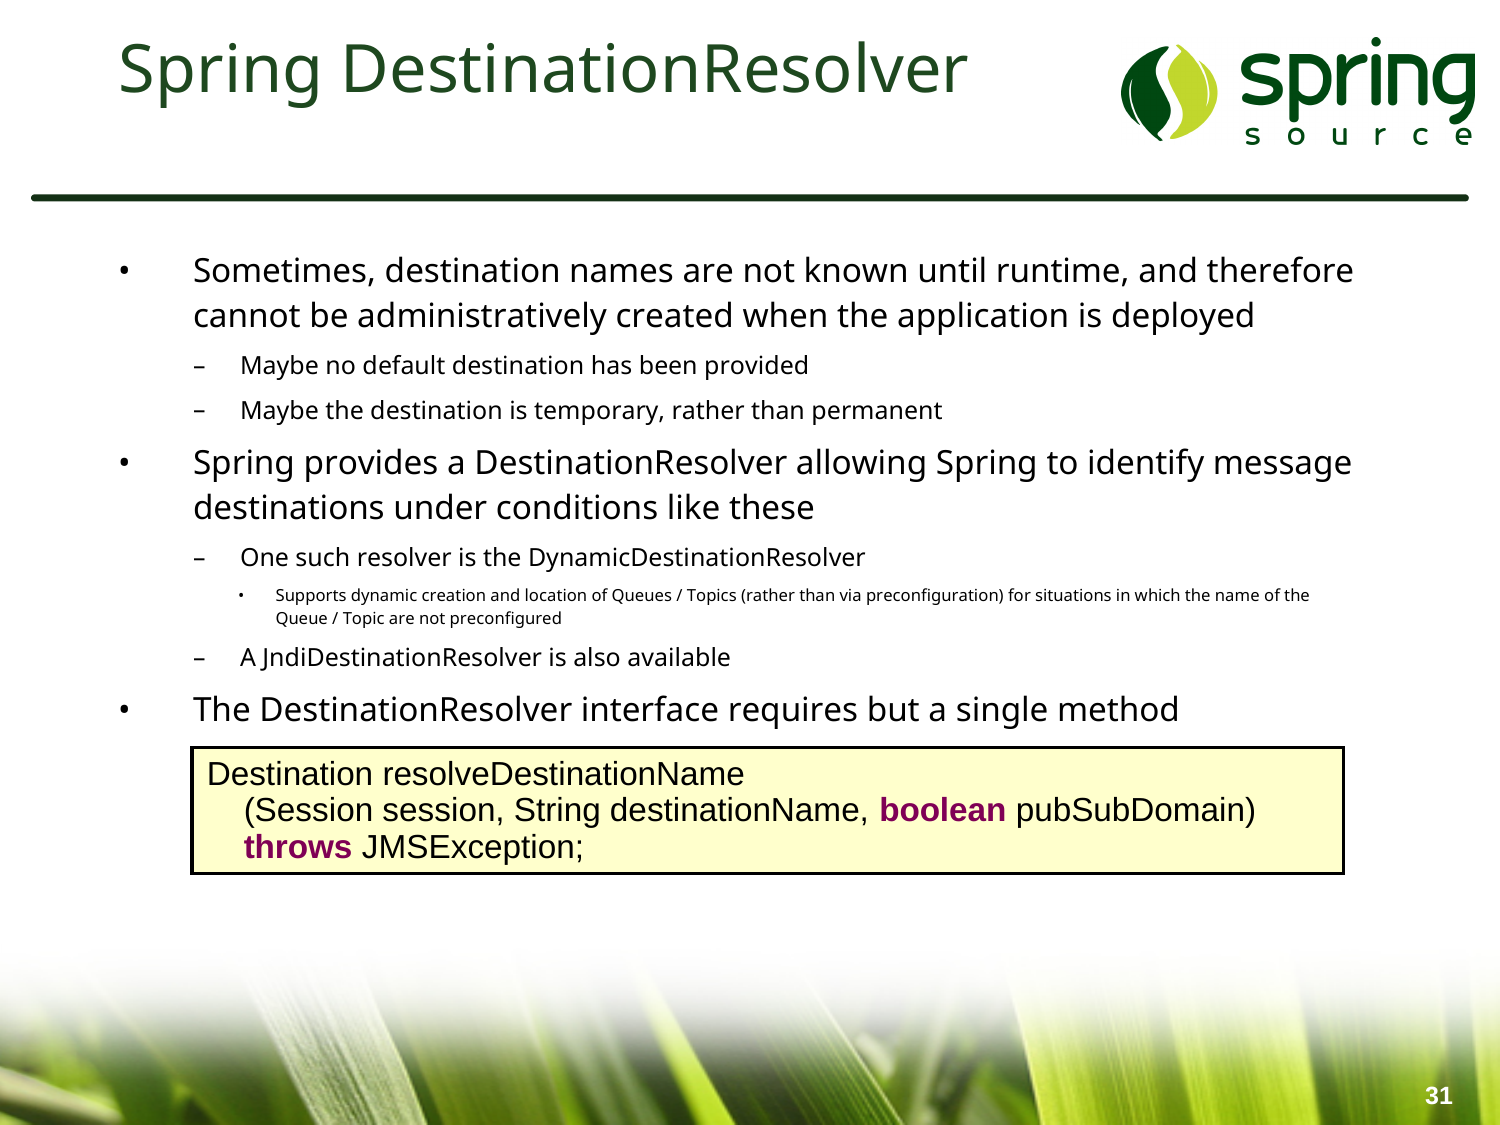

# Spring DestinationResolver
Sometimes, destination names are not known until runtime, and therefore cannot be administratively created when the application is deployed
Maybe no default destination has been provided
Maybe the destination is temporary, rather than permanent
Spring provides a DestinationResolver allowing Spring to identify message destinations under conditions like these
One such resolver is the DynamicDestinationResolver
Supports dynamic creation and location of Queues / Topics (rather than via preconfiguration) for situations in which the name of the Queue / Topic are not preconfigured
A JndiDestinationResolver is also available
The DestinationResolver interface requires but a single method
Destination resolveDestinationName
 (Session session, String destinationName, boolean pubSubDomain)
 throws JMSException;